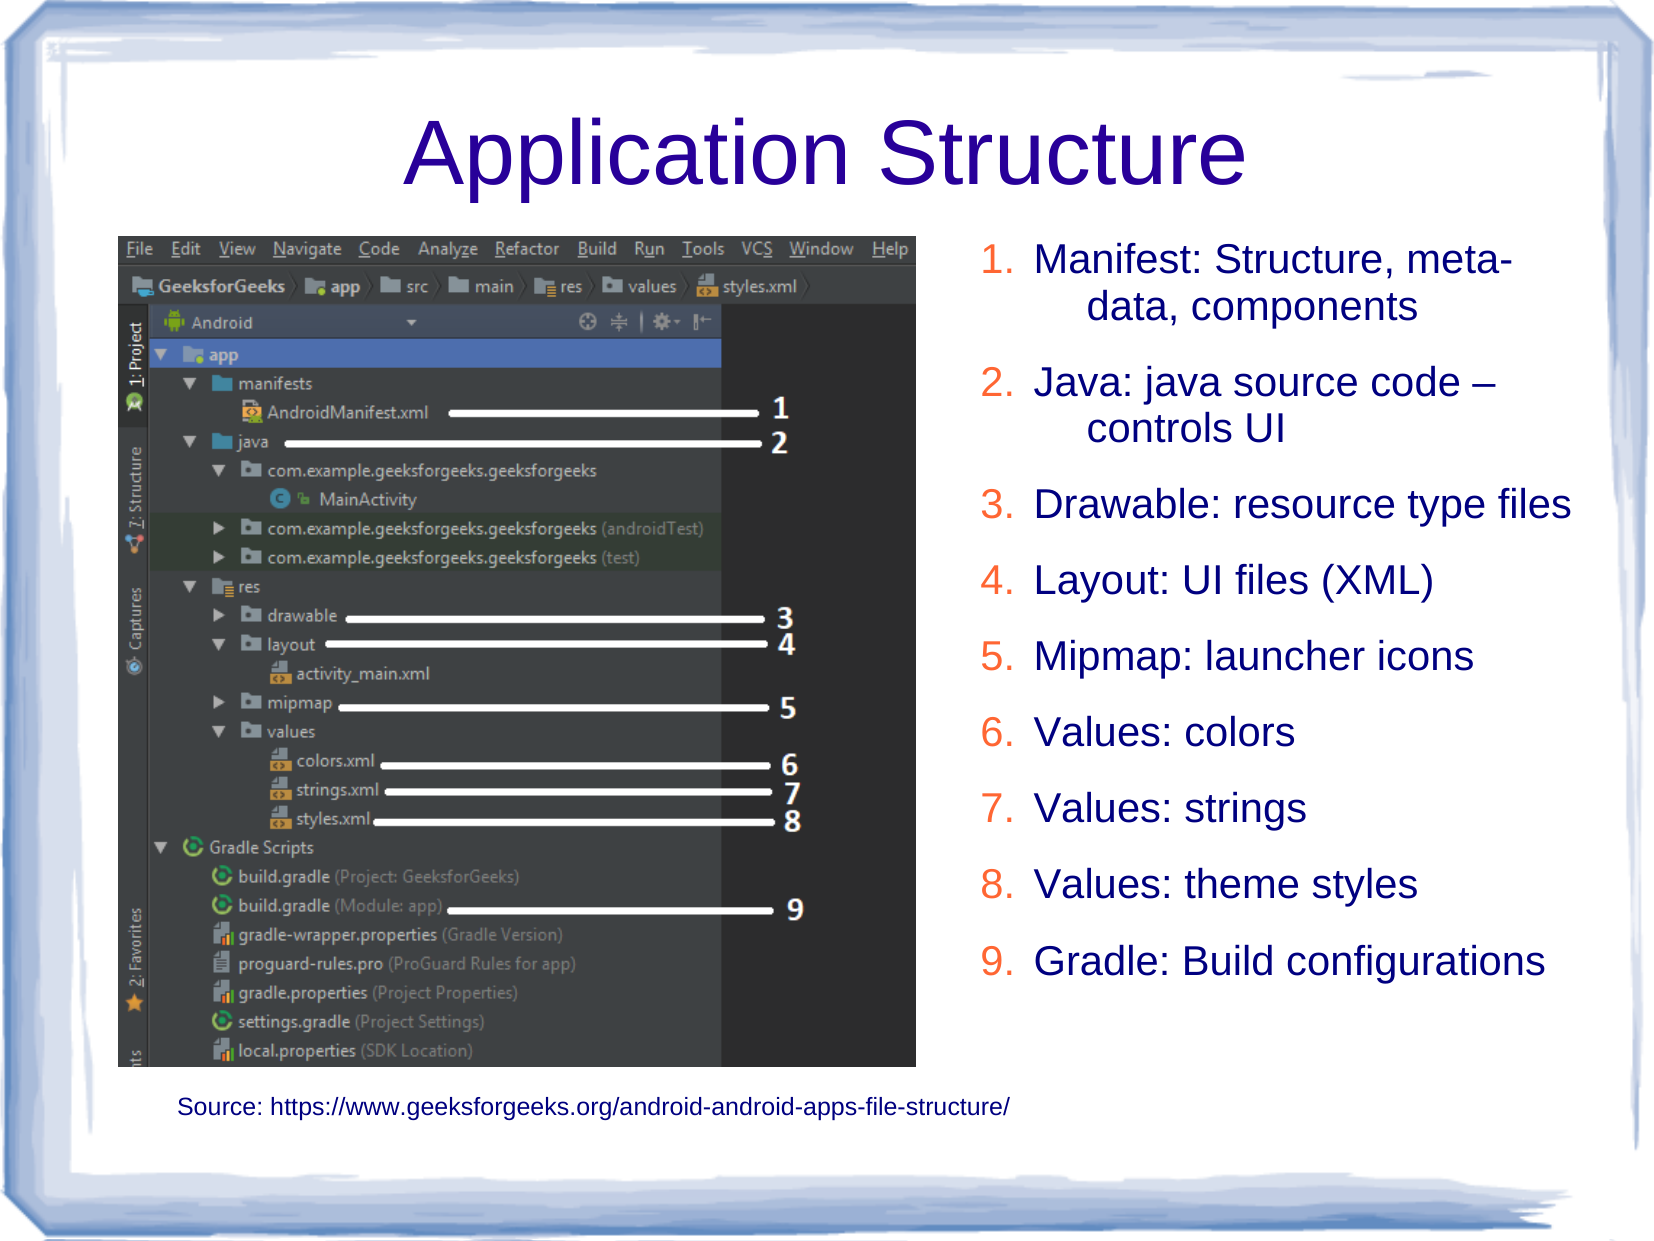

# Application Structure
Manifest: Structure, meta-data, components
Java: java source code – controls UI
Drawable: resource type files
Layout: UI files (XML)
Mipmap: launcher icons
Values: colors
Values: strings
Values: theme styles
Gradle: Build configurations
Source: https://www.geeksforgeeks.org/android-android-apps-file-structure/